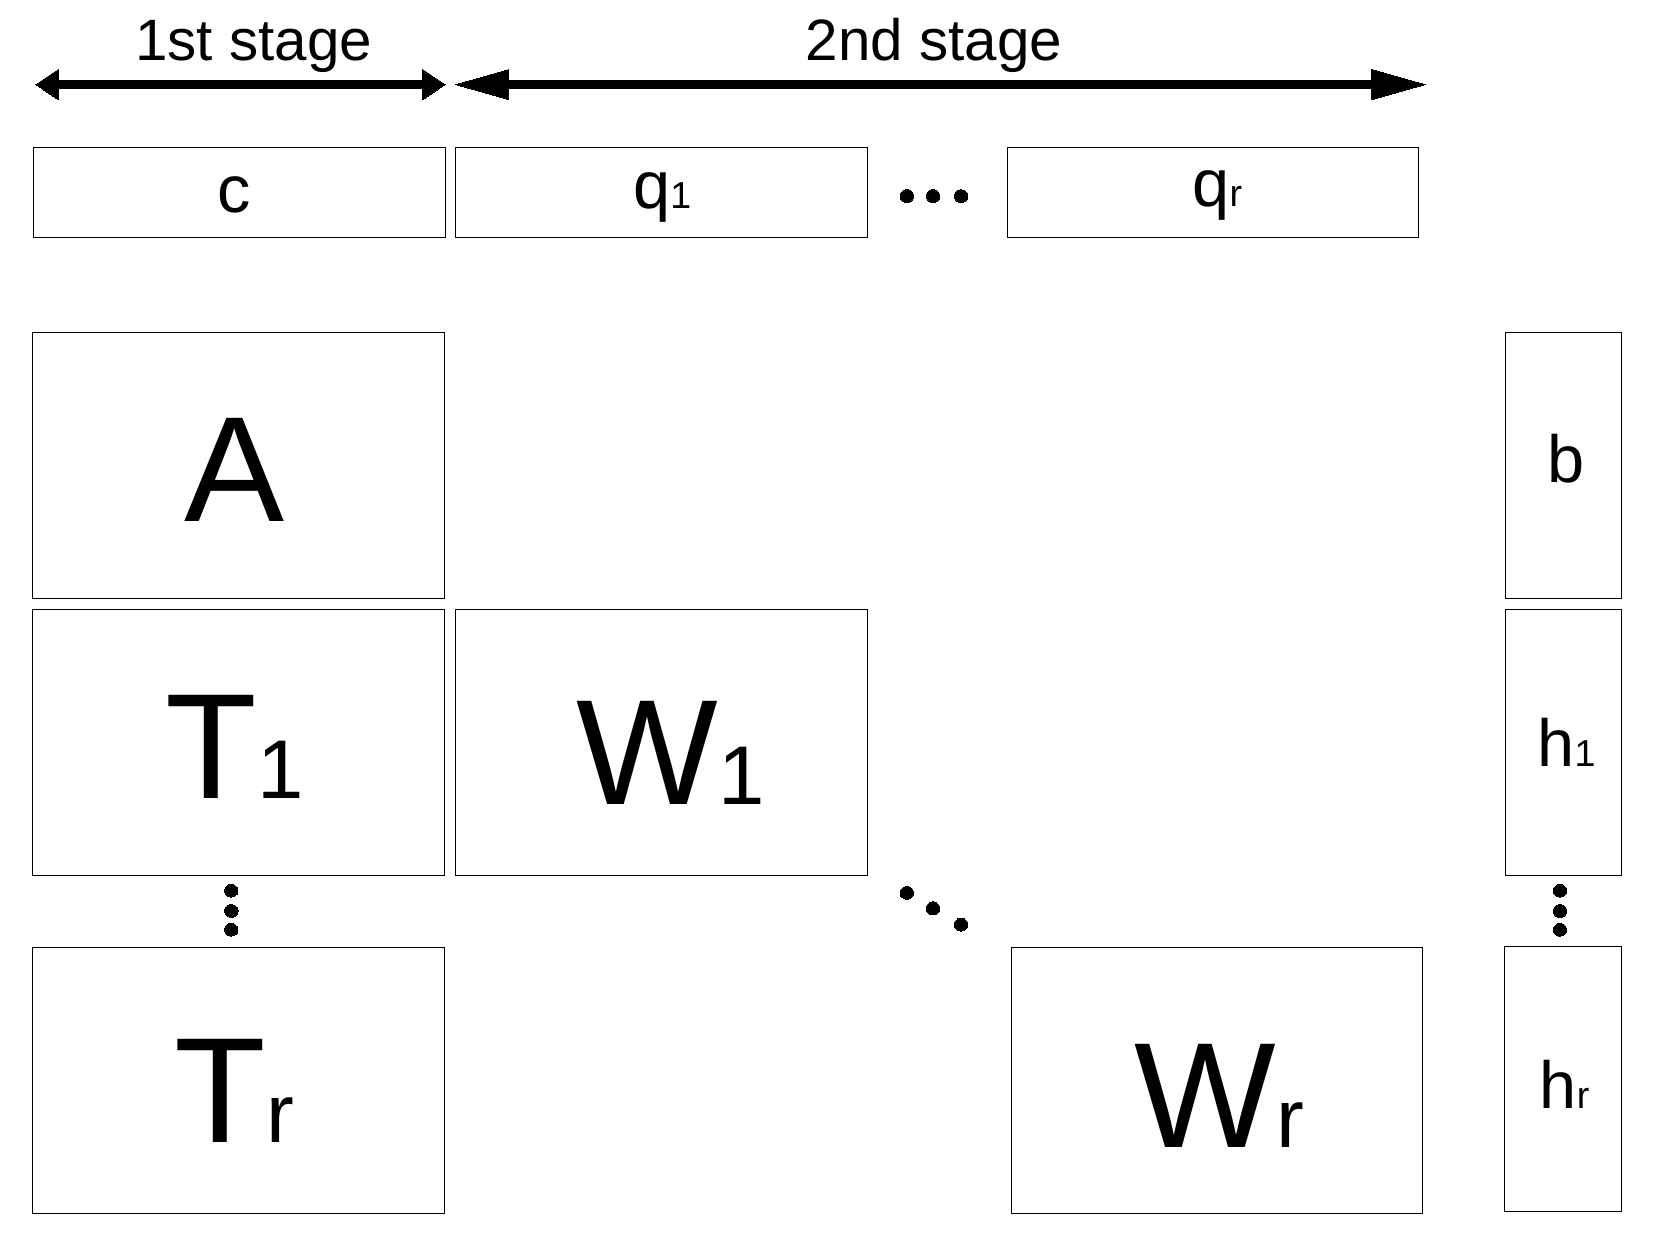

2nd stage
1st stage
qr
q1
c
A
b
T1
W1
h1
Tr
Wr
hr